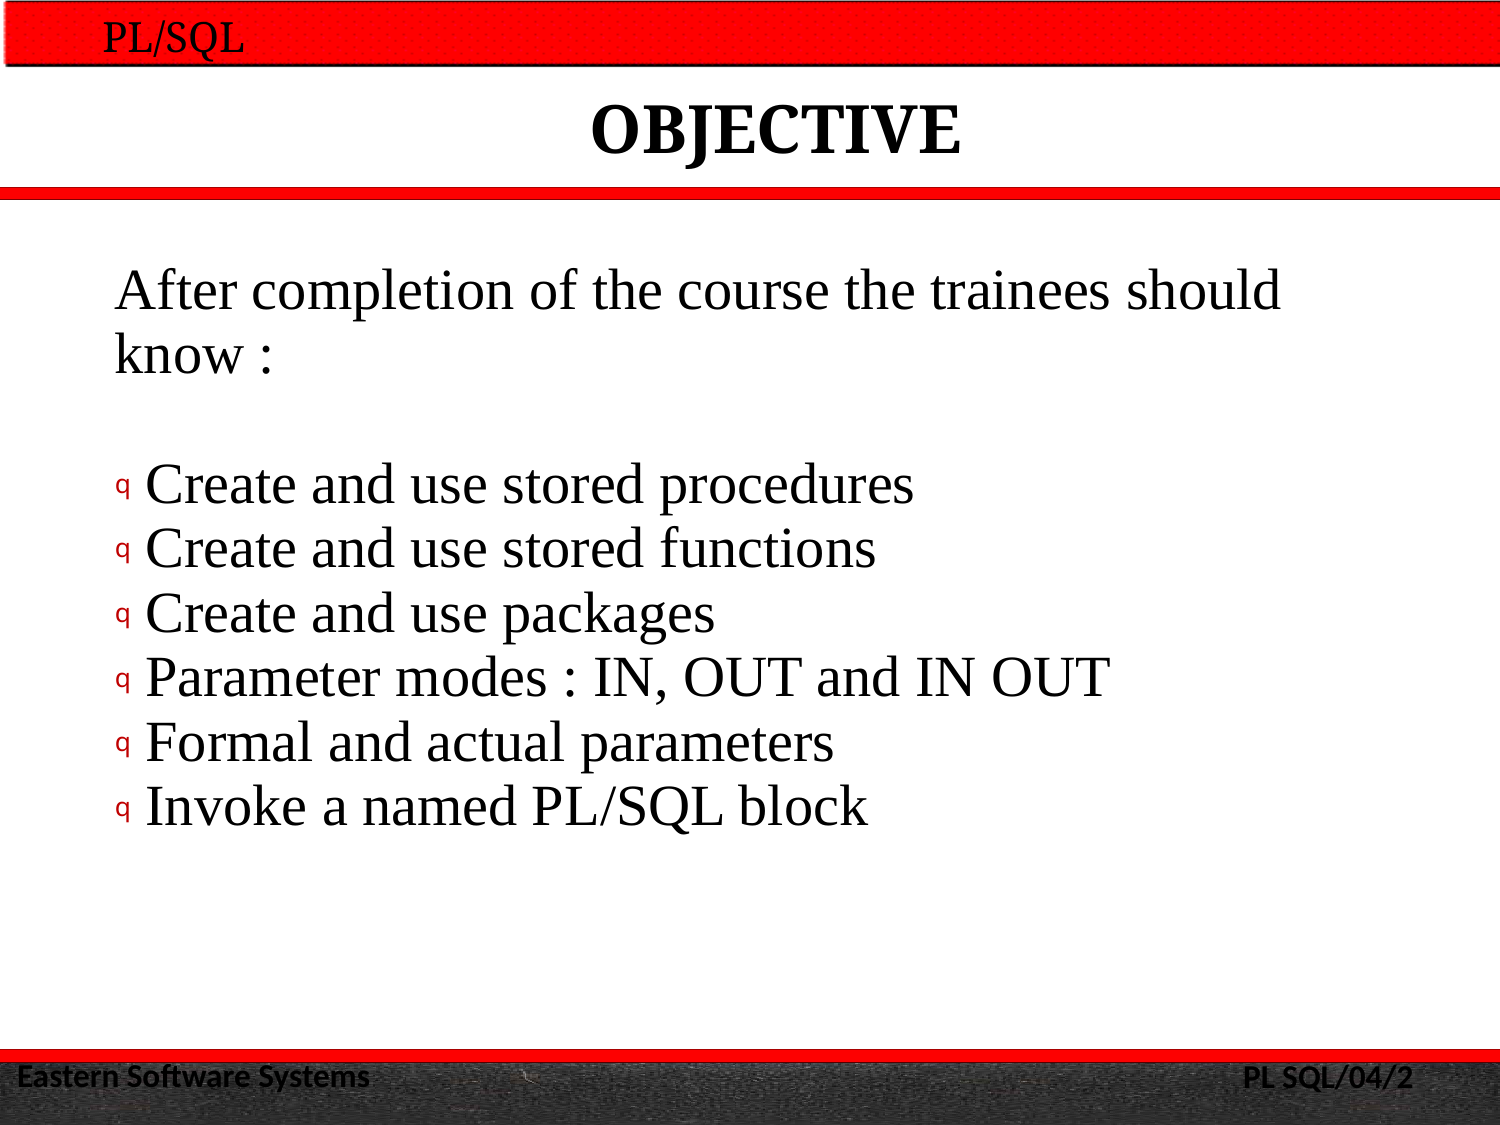

PL/SQL
 OBJECTIVE
After completion of the course the trainees should know :
 Create and use stored procedures
 Create and use stored functions
 Create and use packages
 Parameter modes : IN, OUT and IN OUT
 Formal and actual parameters
 Invoke a named PL/SQL block
Eastern Software Systems
				 PL SQL/04/2